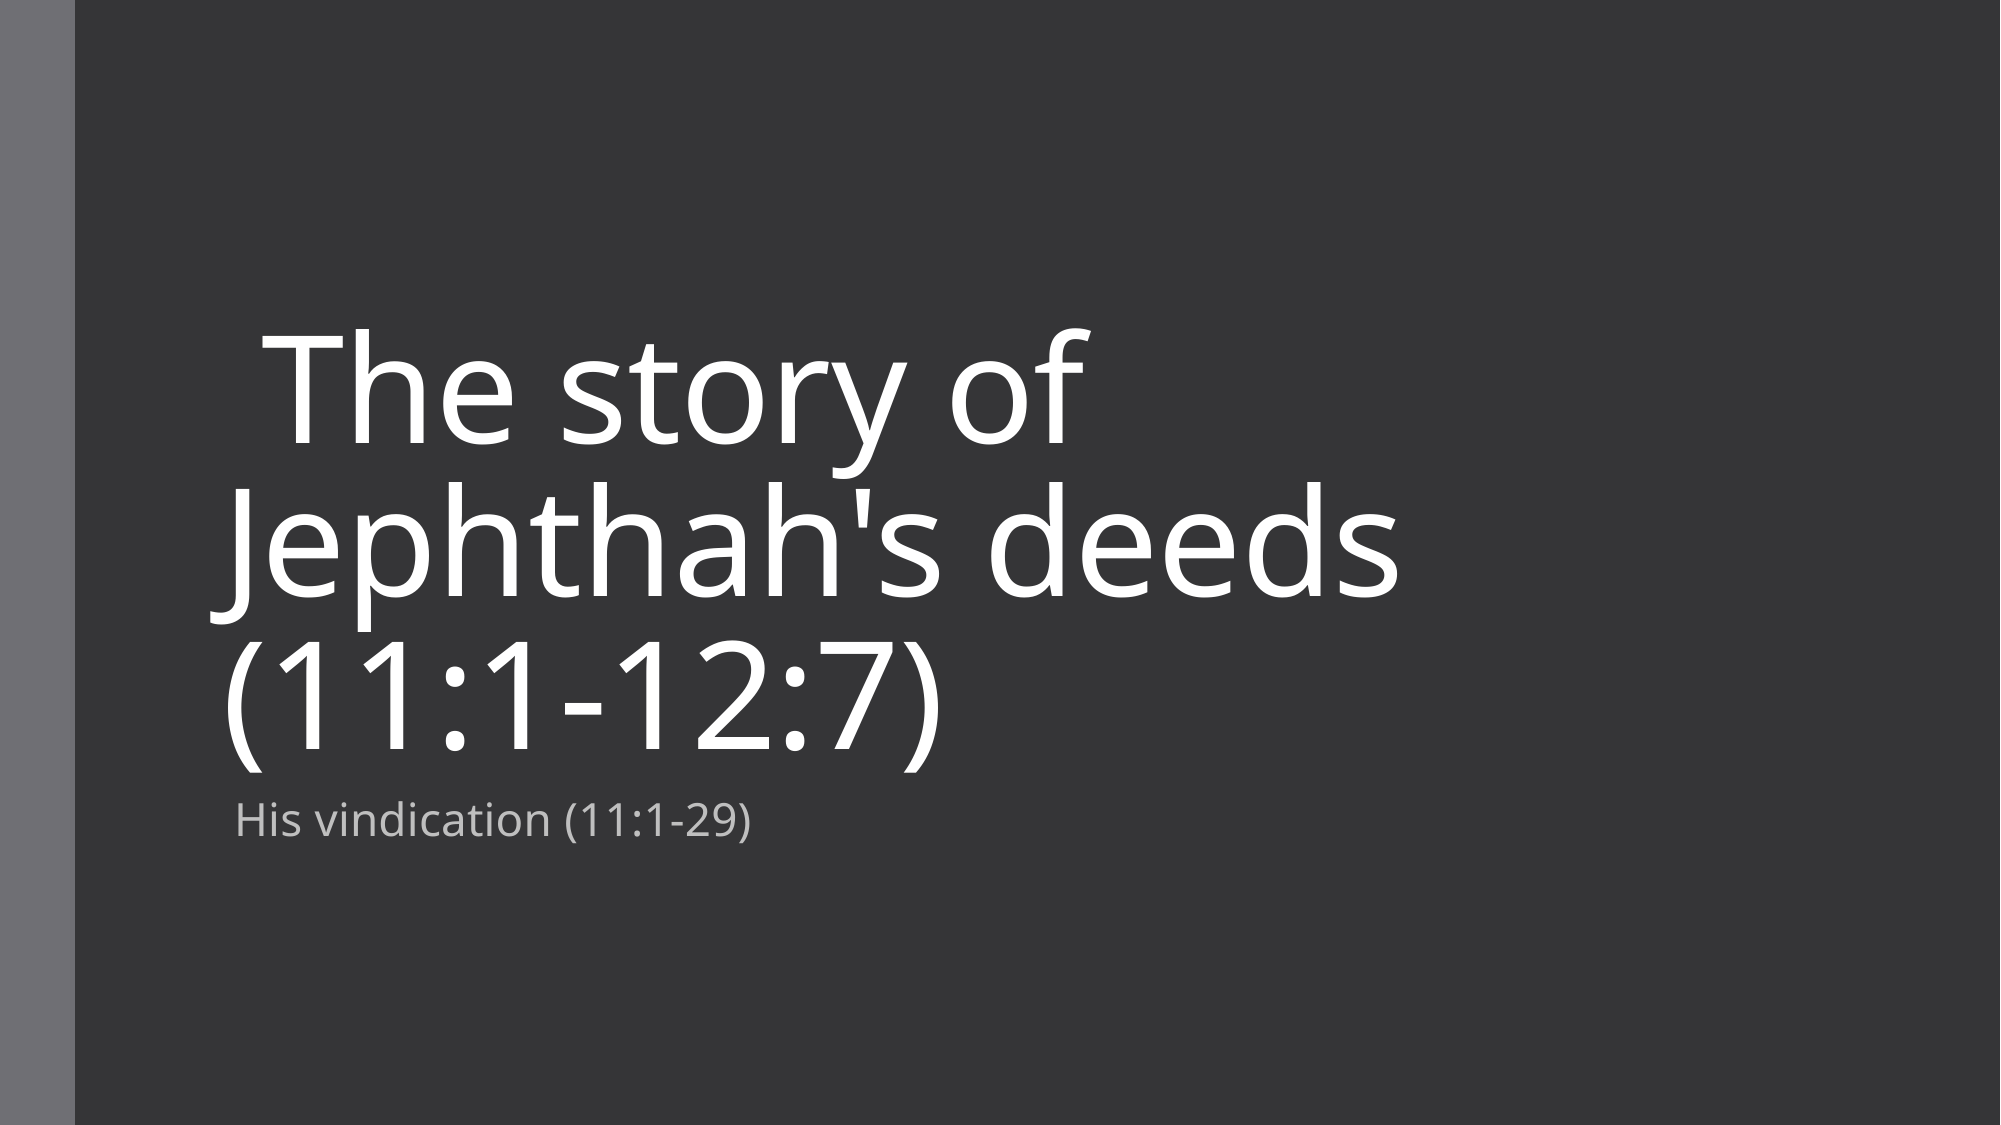

# The story of Jephthah's deeds (11:1-12:7)
 His vindication (11:1-29)